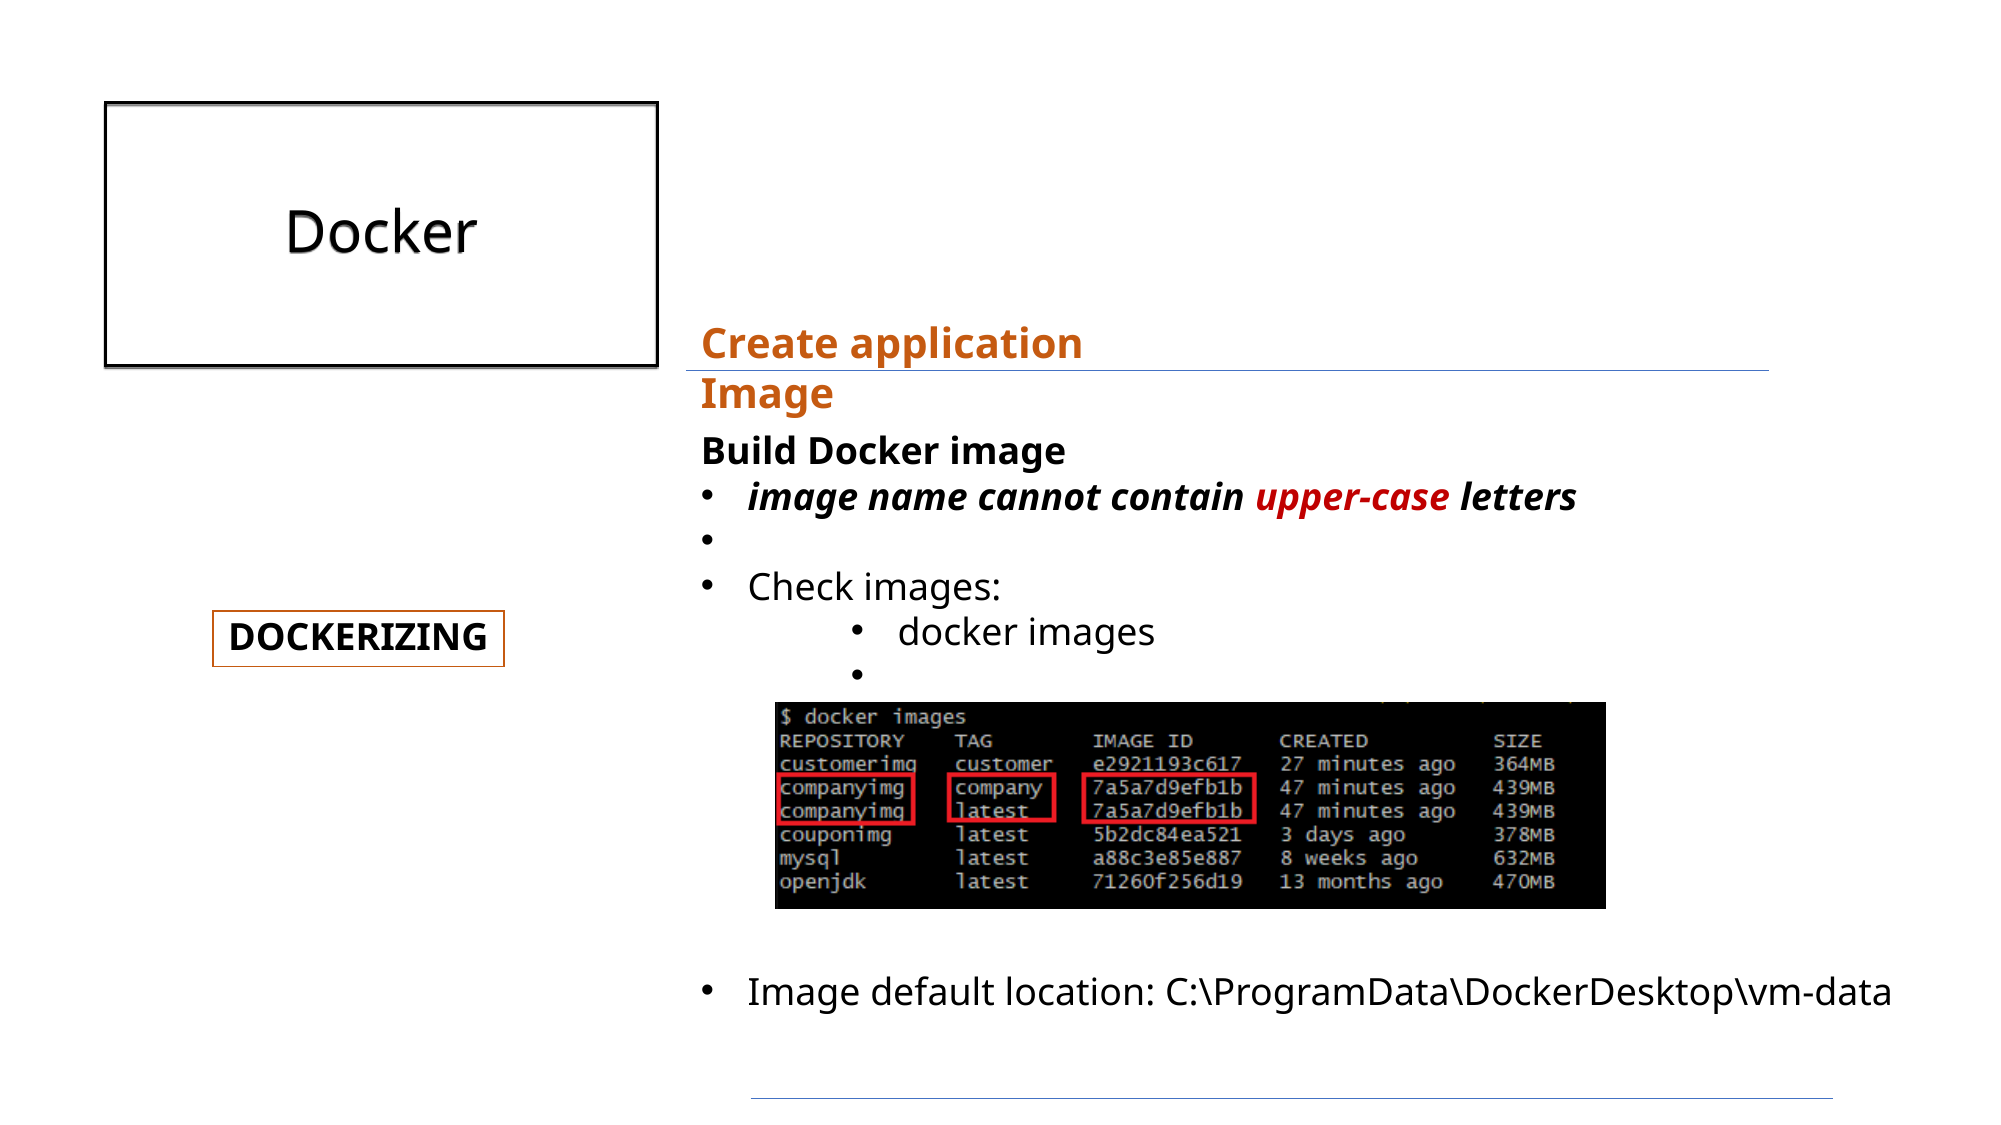

# Docker
Create application Image
Build Docker image
image name cannot contain upper-case letters
Check images:
docker images
Image default location: C:\ProgramData\DockerDesktop\vm-data
DOCKERIZING